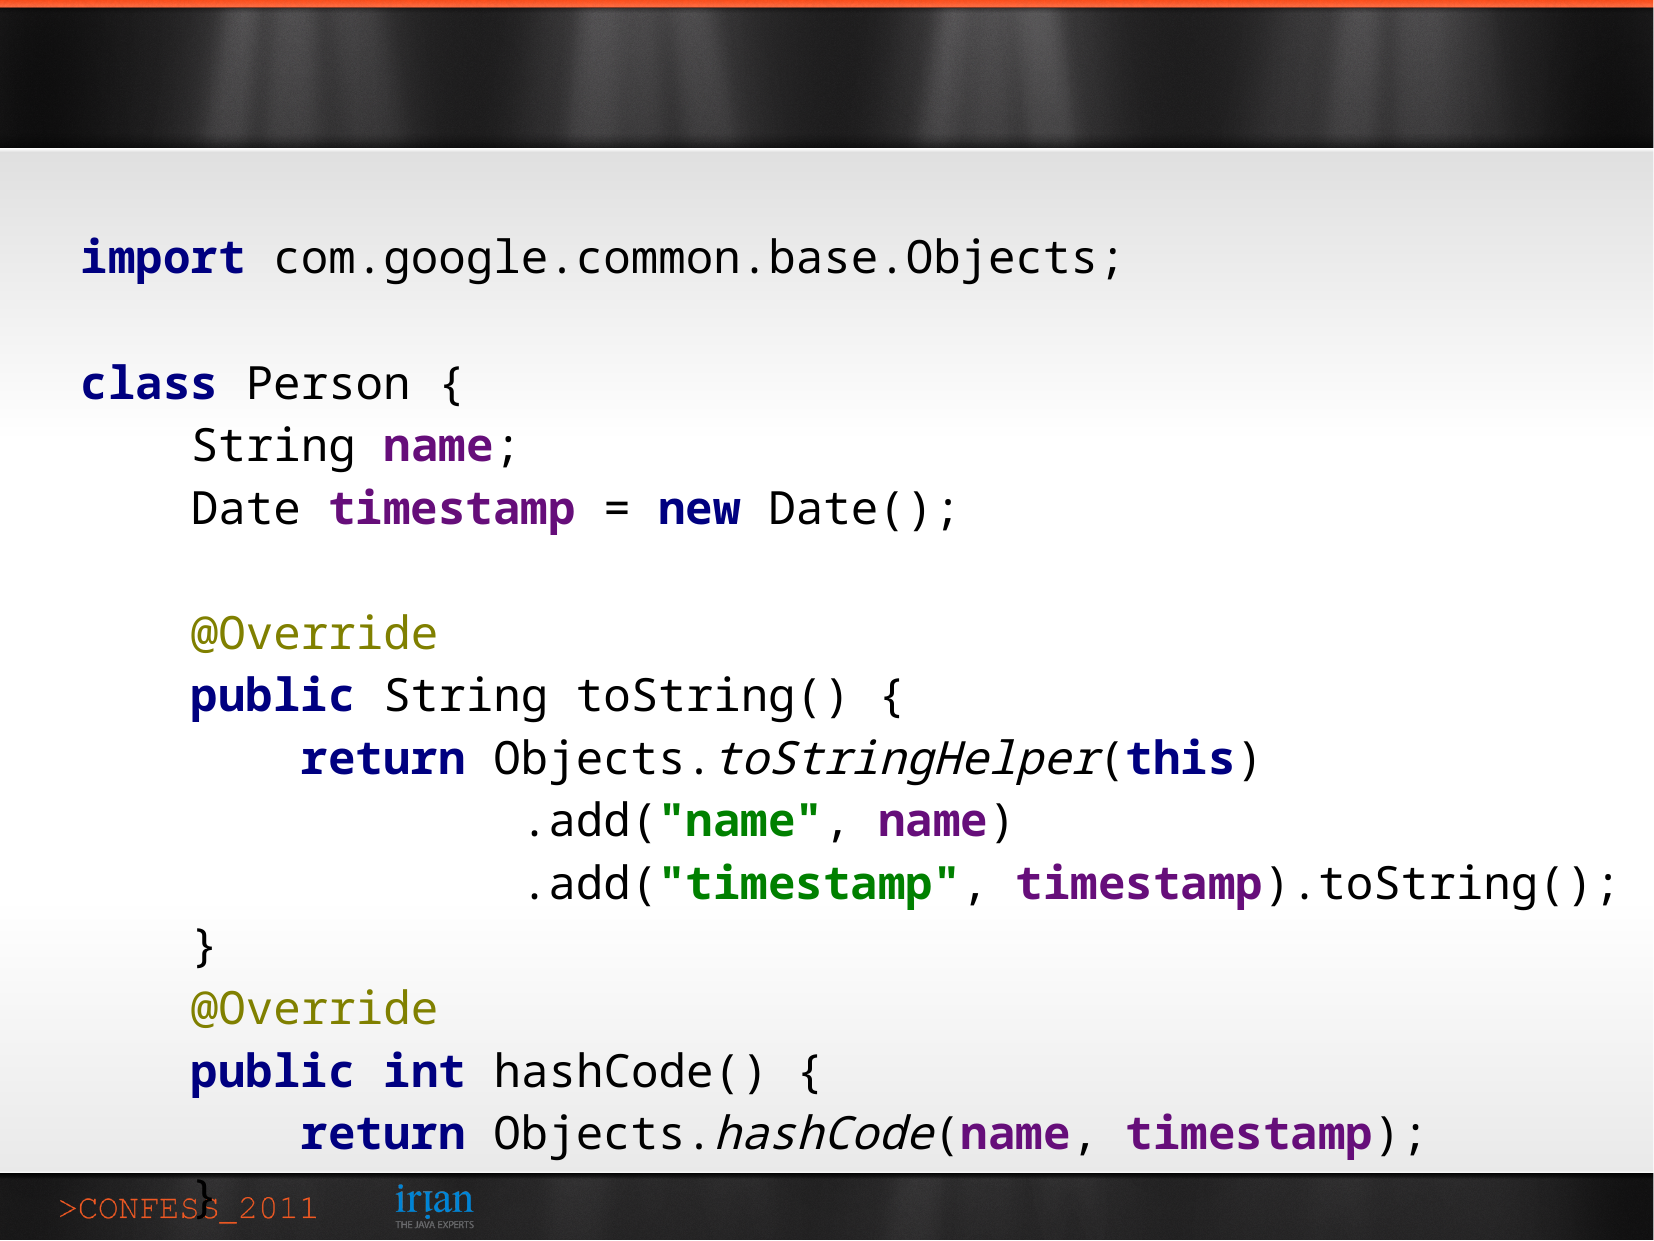

#
import com.google.common.base.Objects;
class Person {
 String name;
 Date timestamp = new Date();
 @Override
 public String toString() {
 return Objects.toStringHelper(this)
 .add("name", name)
 .add("timestamp", timestamp).toString();
 }
 @Override
 public int hashCode() {
 return Objects.hashCode(name, timestamp);
 }
}